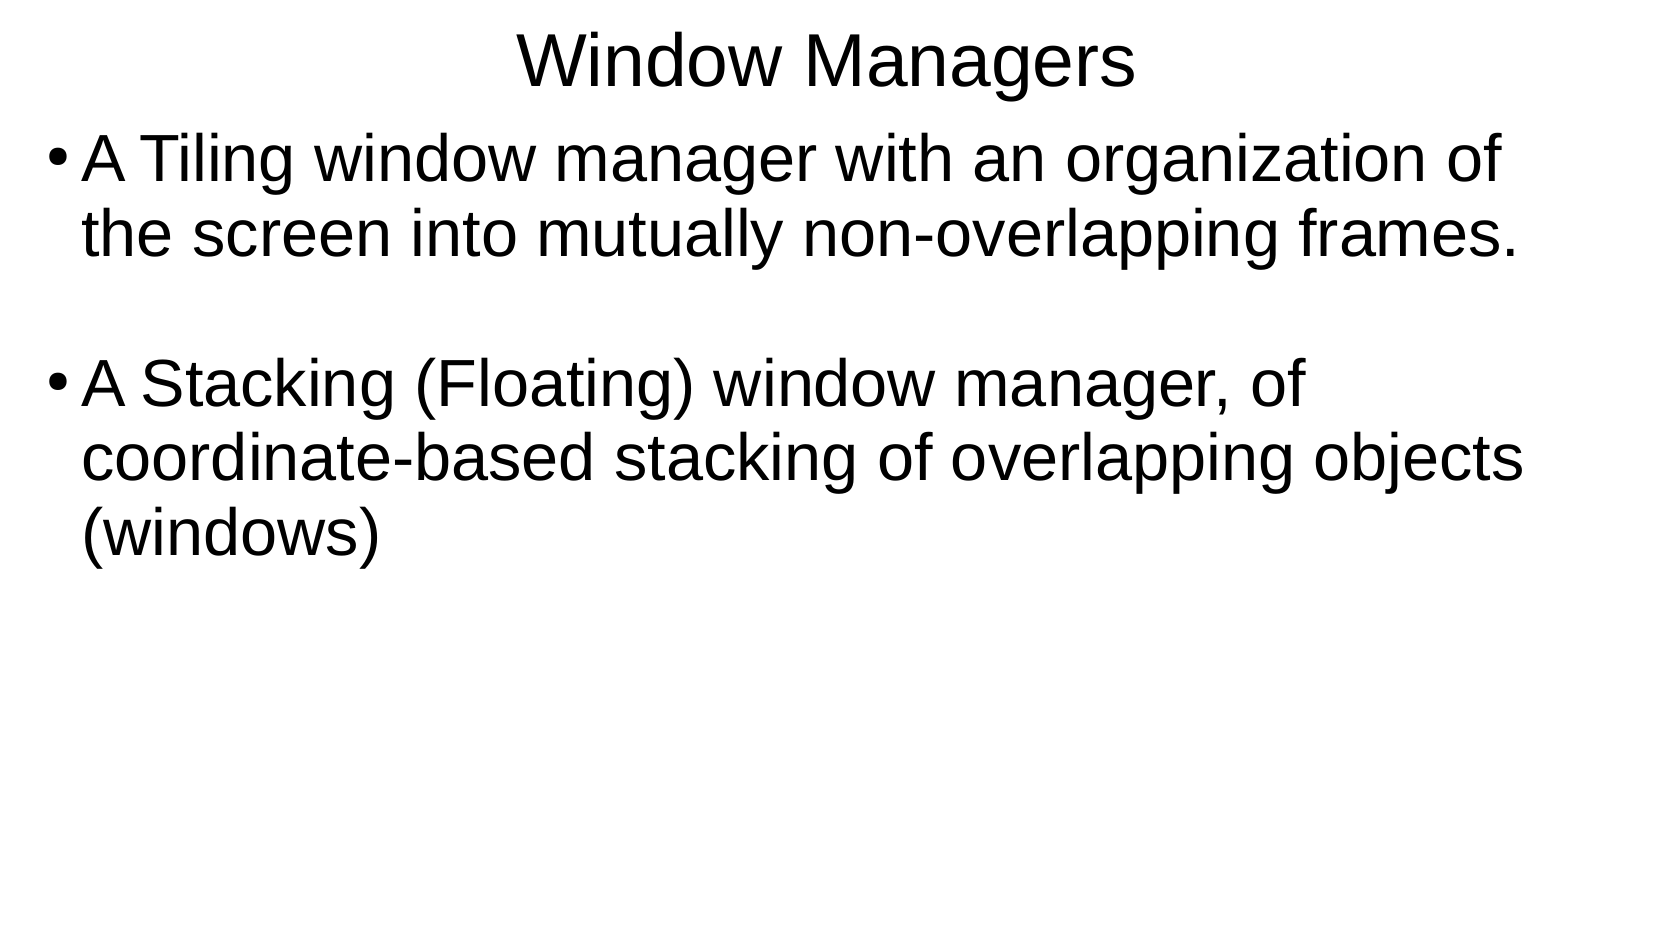

# Window Managers
A Tiling window manager with an organization of the screen into mutually non-overlapping frames.
A Stacking (Floating) window manager, of coordinate-based stacking of overlapping objects (windows)